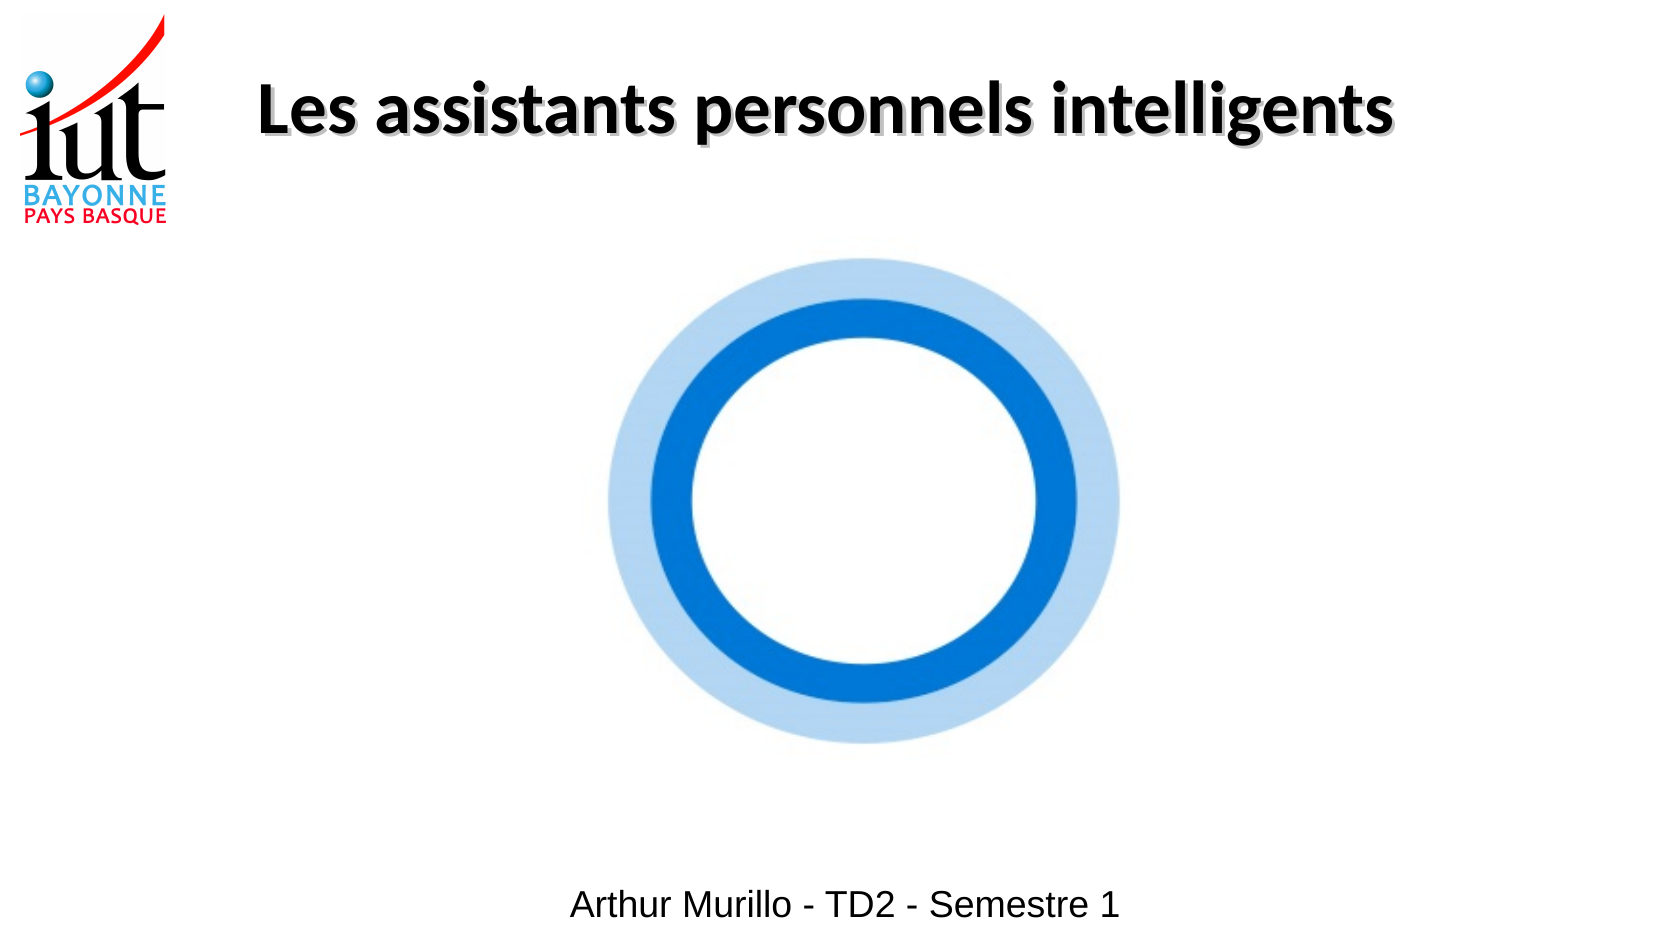

# Les assistants personnels intelligents
Arthur Murillo - TD2 - Semestre 1